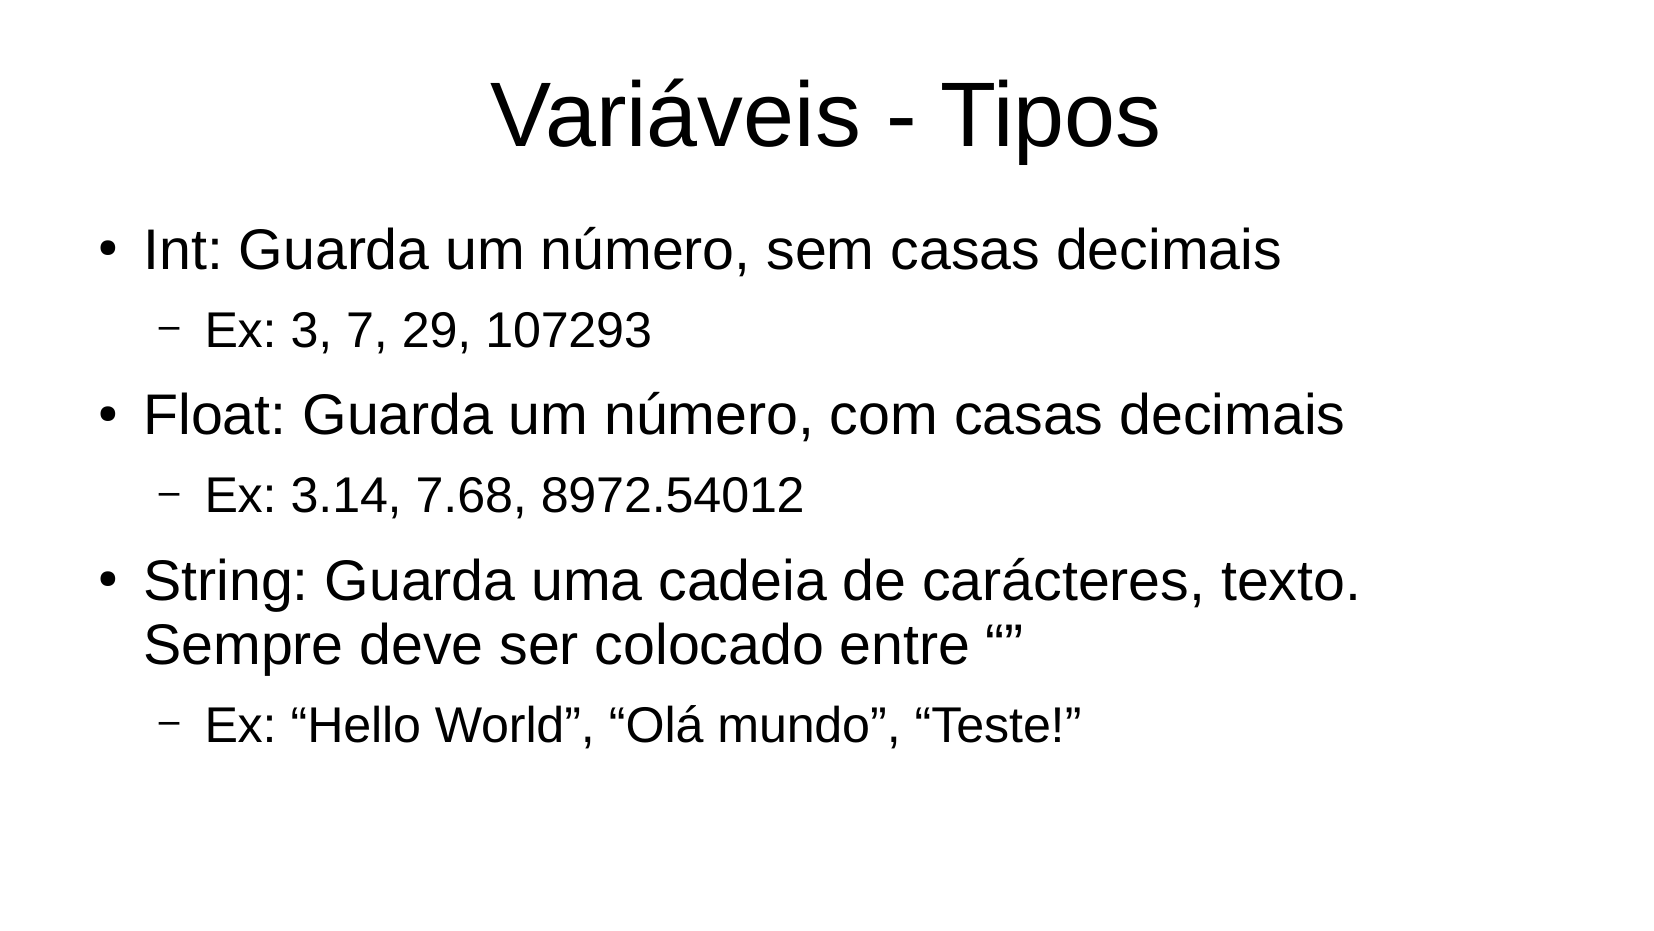

# Variáveis - Tipos
Int: Guarda um número, sem casas decimais
Ex: 3, 7, 29, 107293
Float: Guarda um número, com casas decimais
Ex: 3.14, 7.68, 8972.54012
String: Guarda uma cadeia de carácteres, texto. Sempre deve ser colocado entre “”
Ex: “Hello World”, “Olá mundo”, “Teste!”